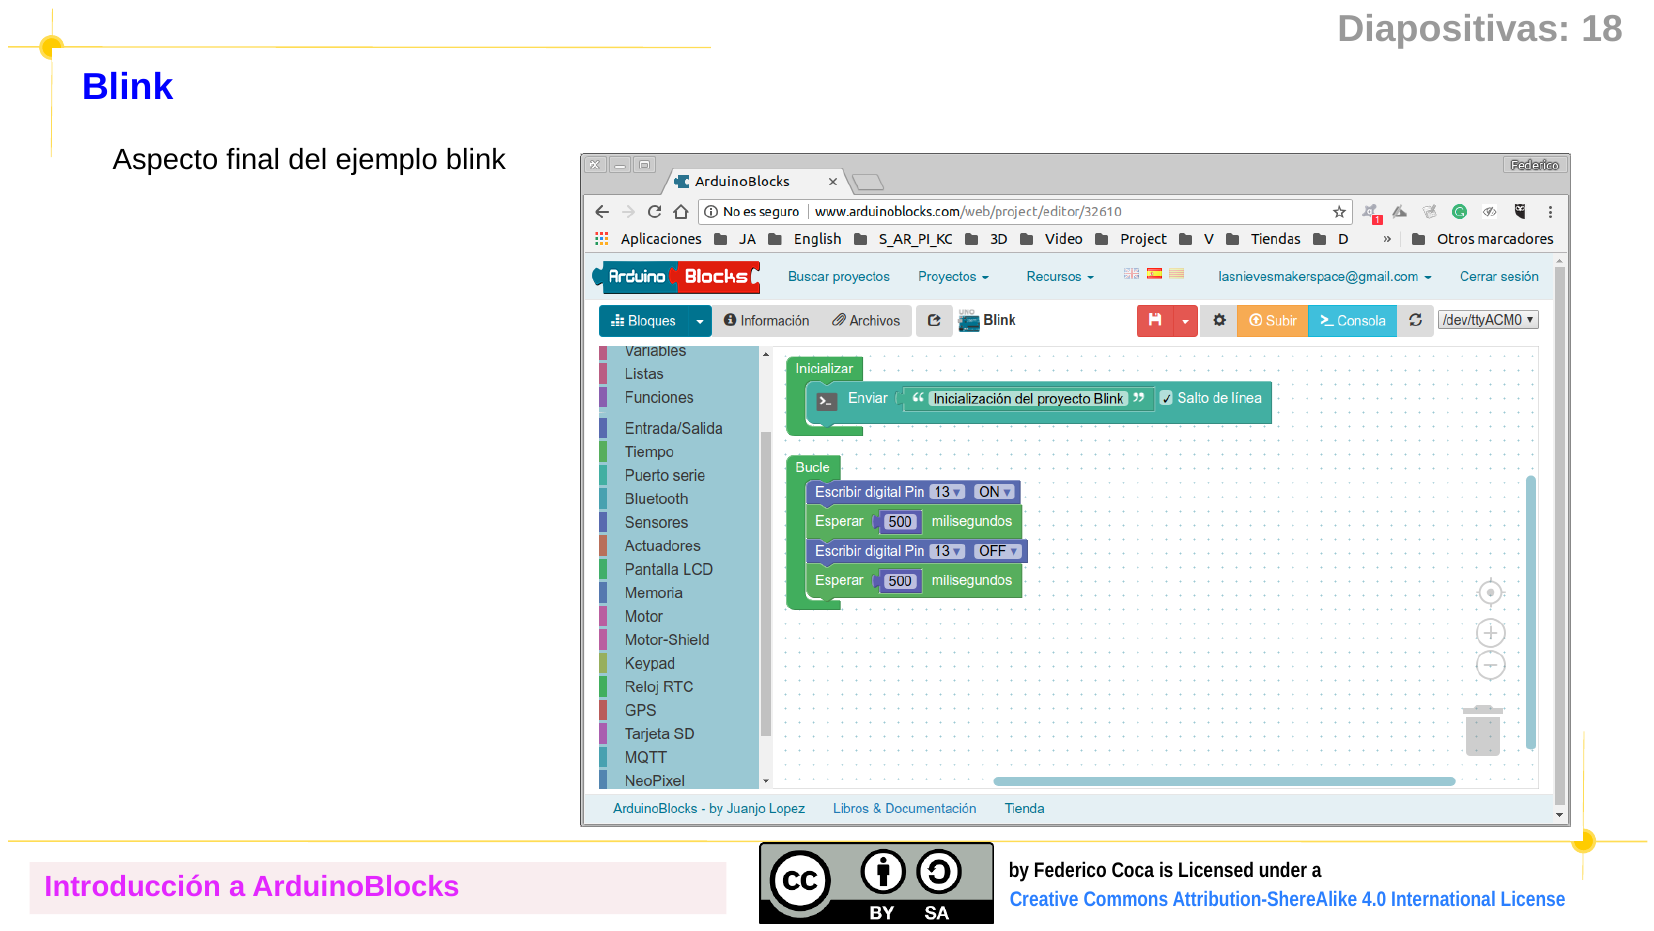

Diapositivas: 18
Blink
Aspecto final del ejemplo blink
Introducción a ArduinoBlocks